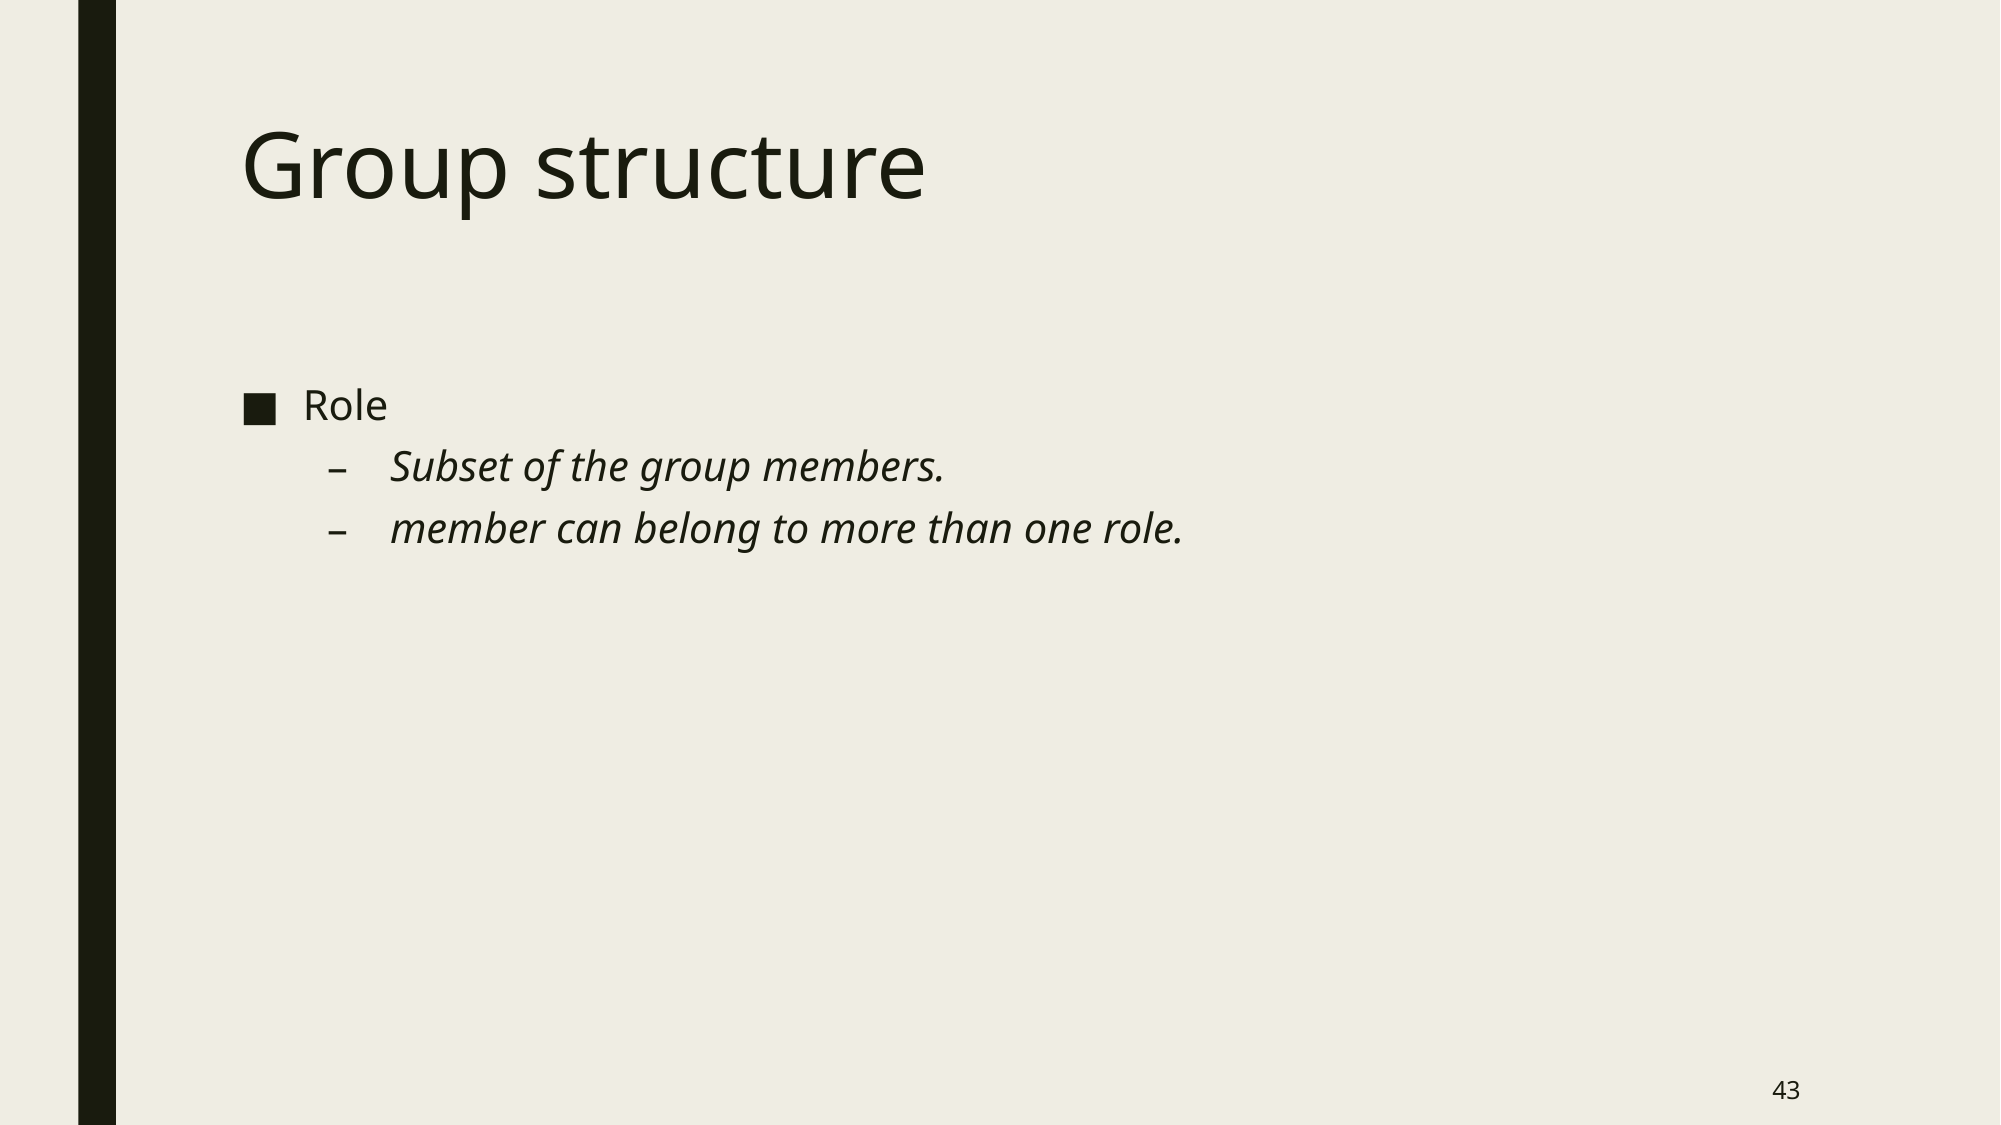

# Group structure
Role
Subset of the group members.
member can belong to more than one role.